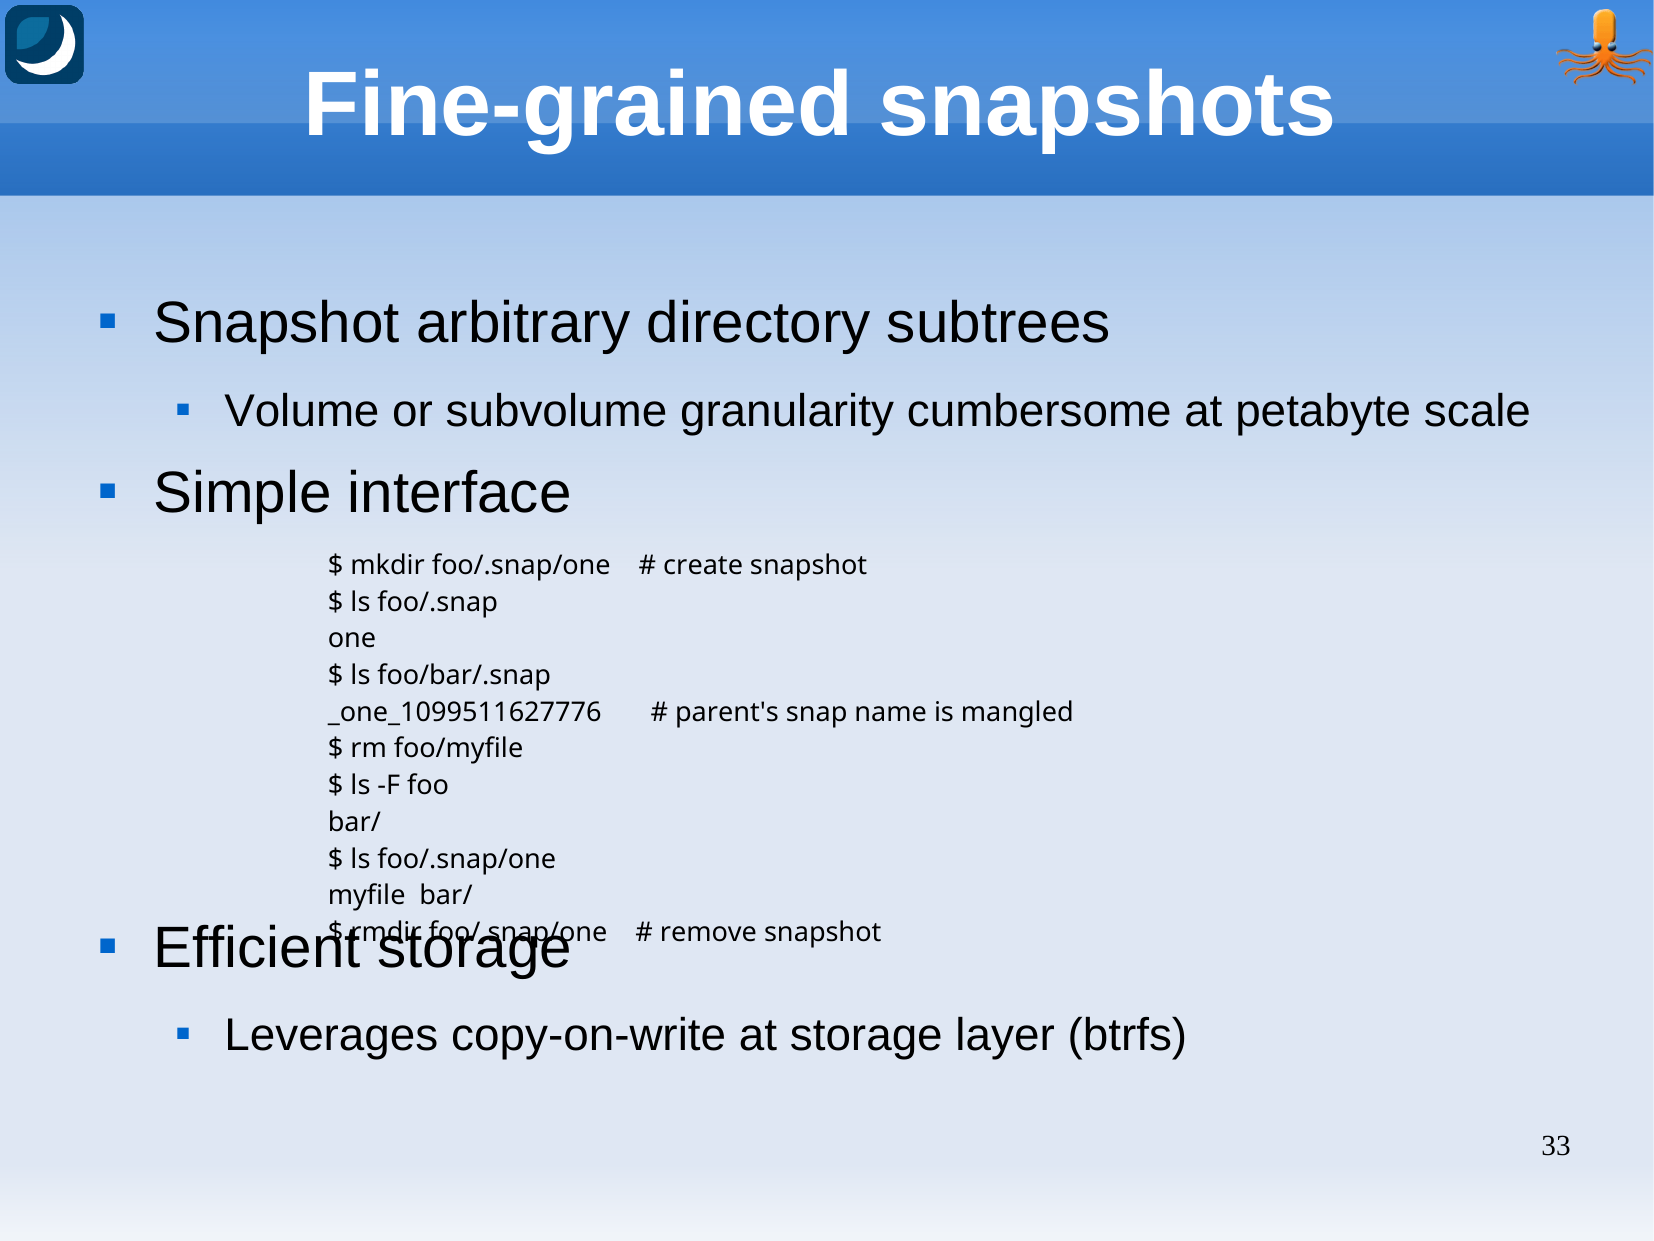

# Fine-grained snapshots
Snapshot arbitrary directory subtrees
Volume or subvolume granularity cumbersome at petabyte scale
Simple interface
Efficient storage
Leverages copy-on-write at storage layer (btrfs)
$ mkdir foo/.snap/one # create snapshot
$ ls foo/.snap
one
$ ls foo/bar/.snap
_one_1099511627776 # parent's snap name is mangled
$ rm foo/myfile
$ ls -F foo
bar/
$ ls foo/.snap/one
myfile bar/
$ rmdir foo/.snap/one # remove snapshot
33